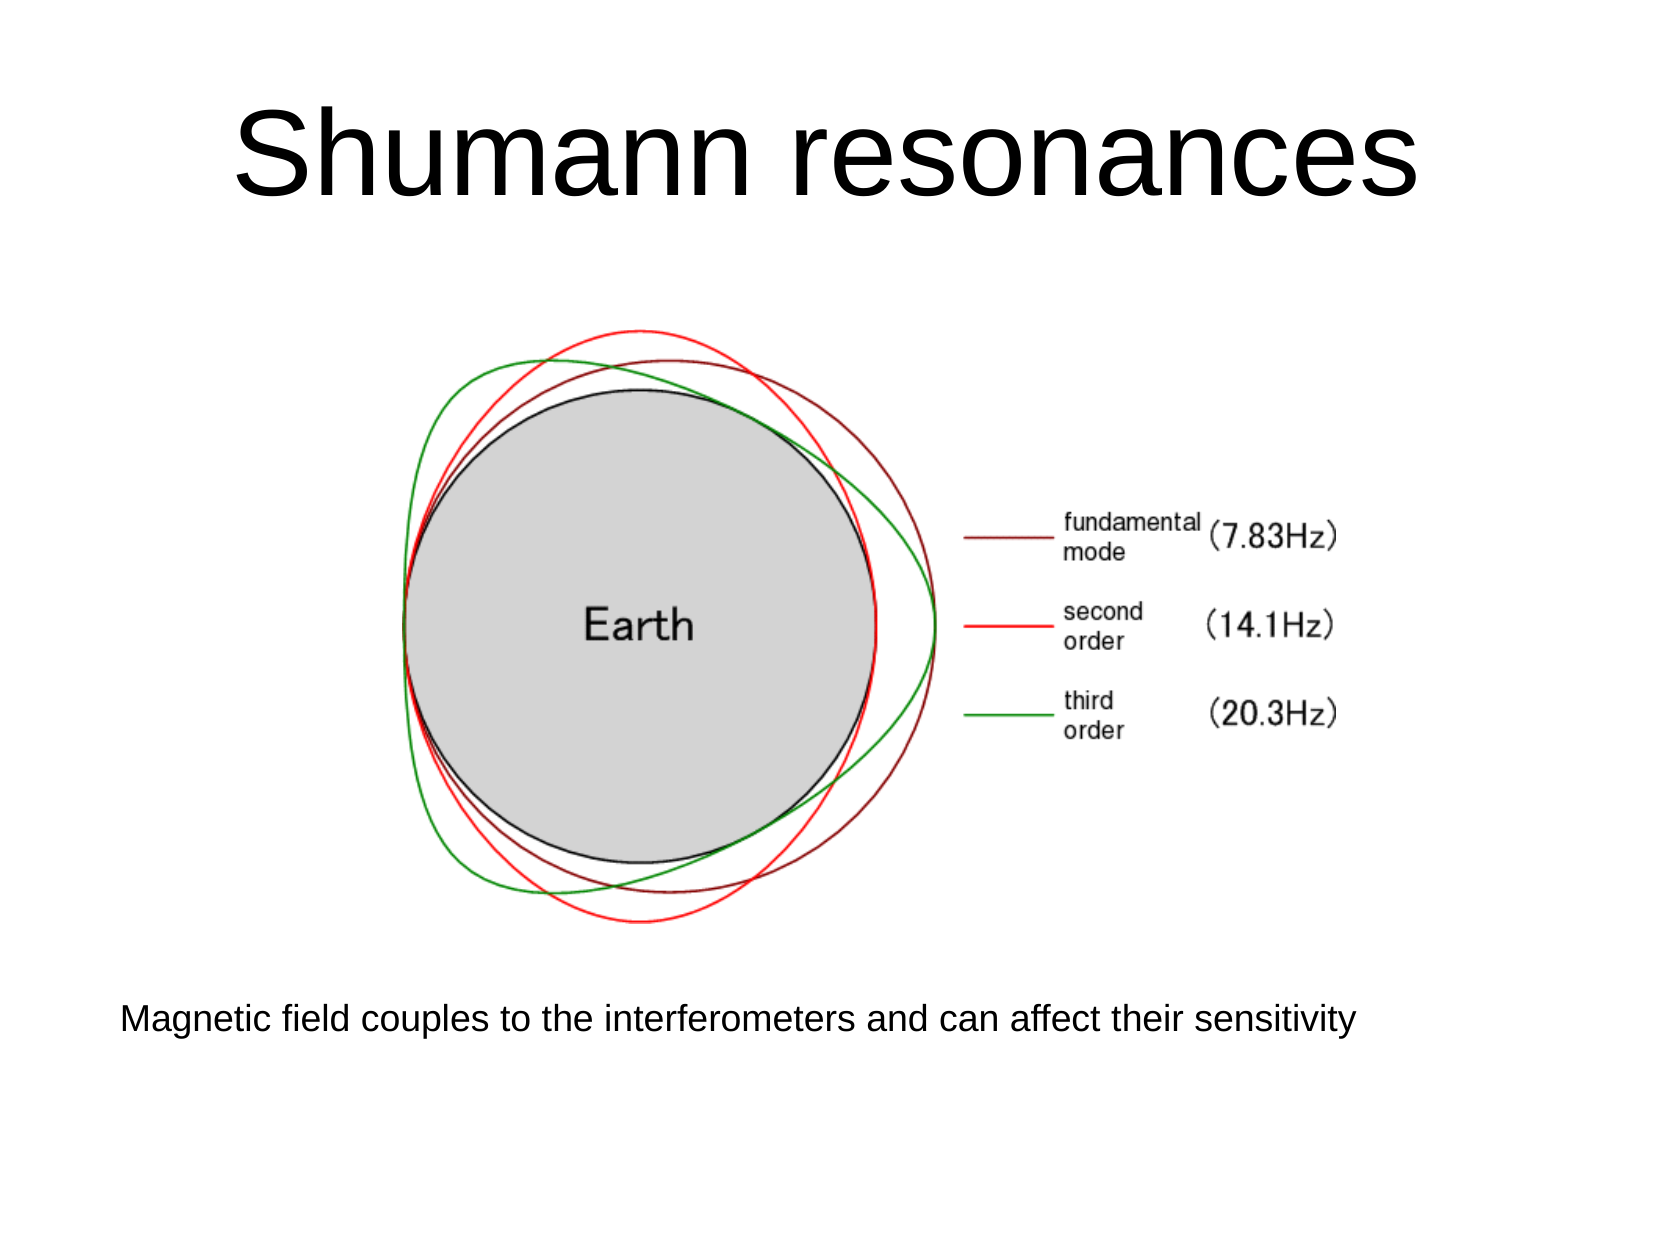

# Shumann resonances
Magnetic field couples to the interferometers and can affect their sensitivity